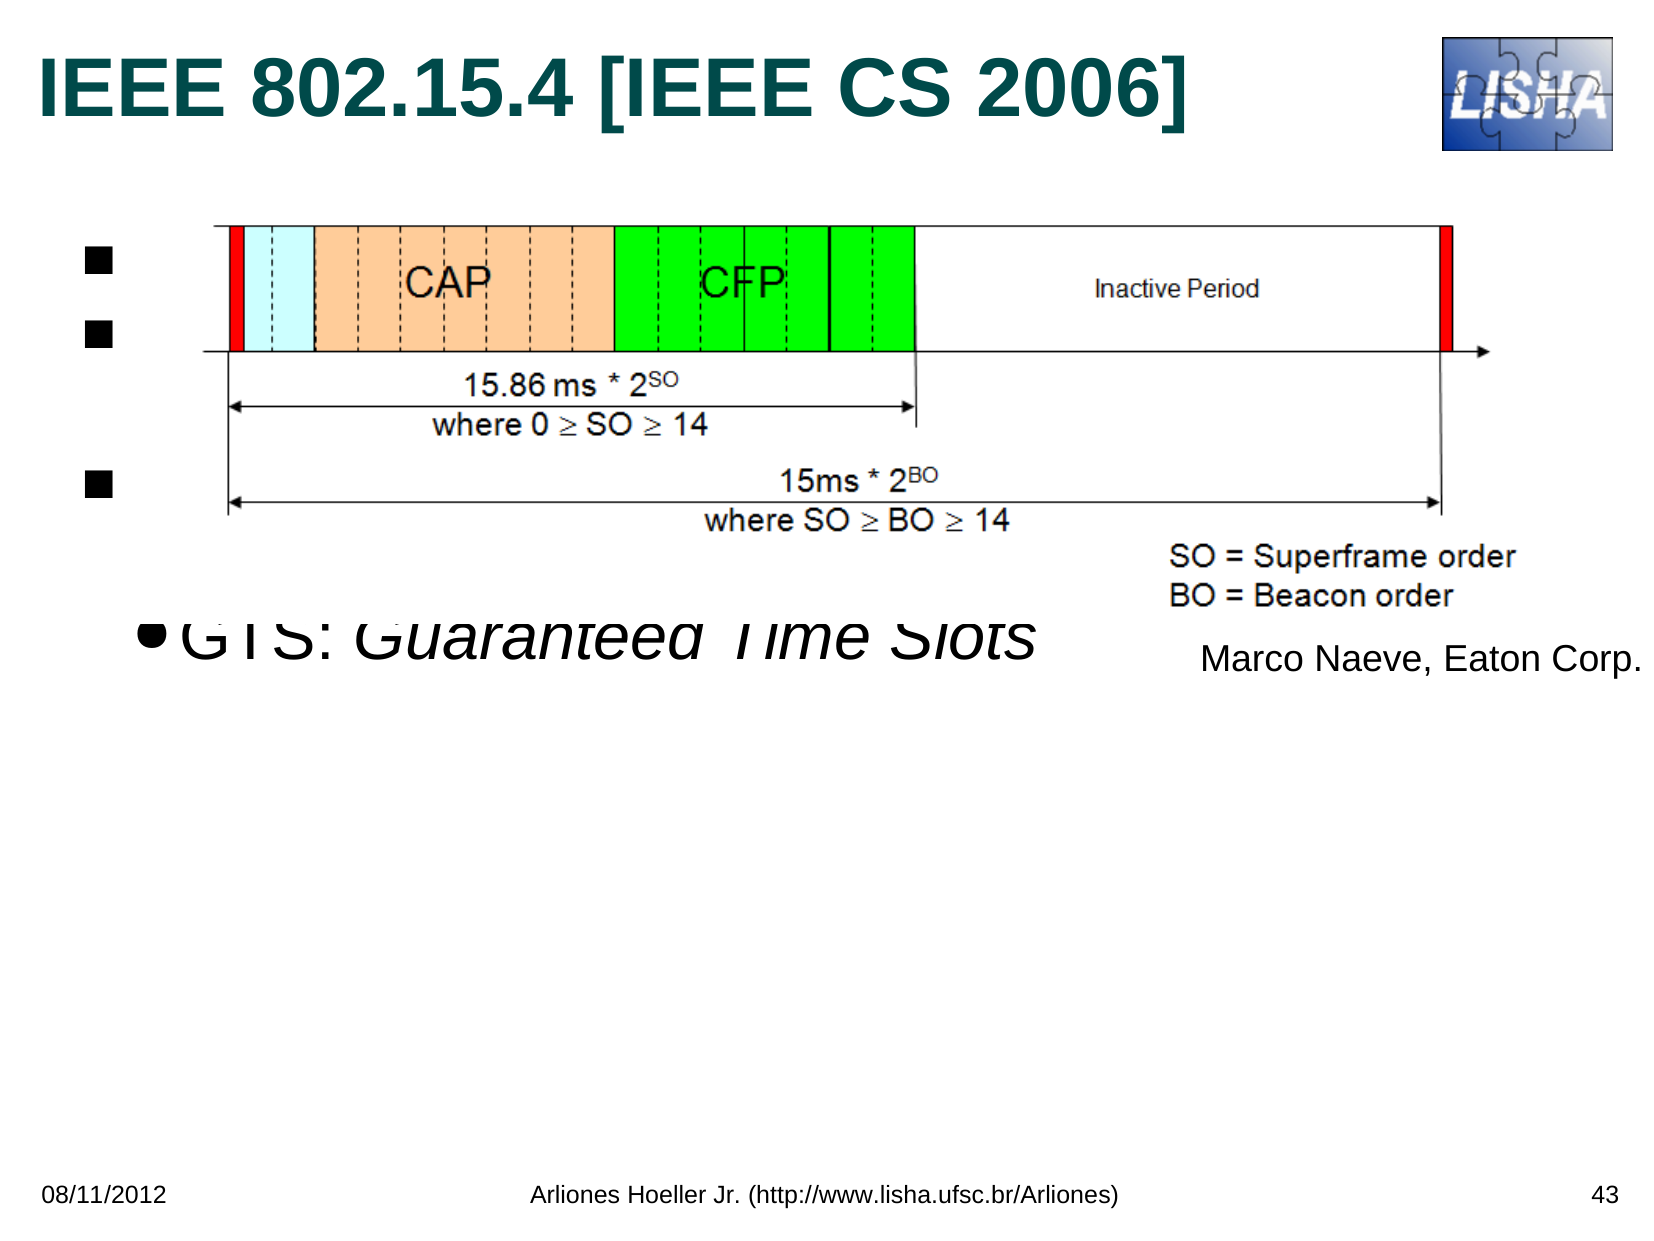

# IEEE 802.15.4 [IEEE CS 2006]
2 períodos distintos: CAP e CFP
CAP: Contention Access Period
CSMA/CA (RTS/CTS) + ACK
CFP: Contention Free Period
Beaconing
GTS: Guaranteed Time Slots
Marco Naeve, Eaton Corp.